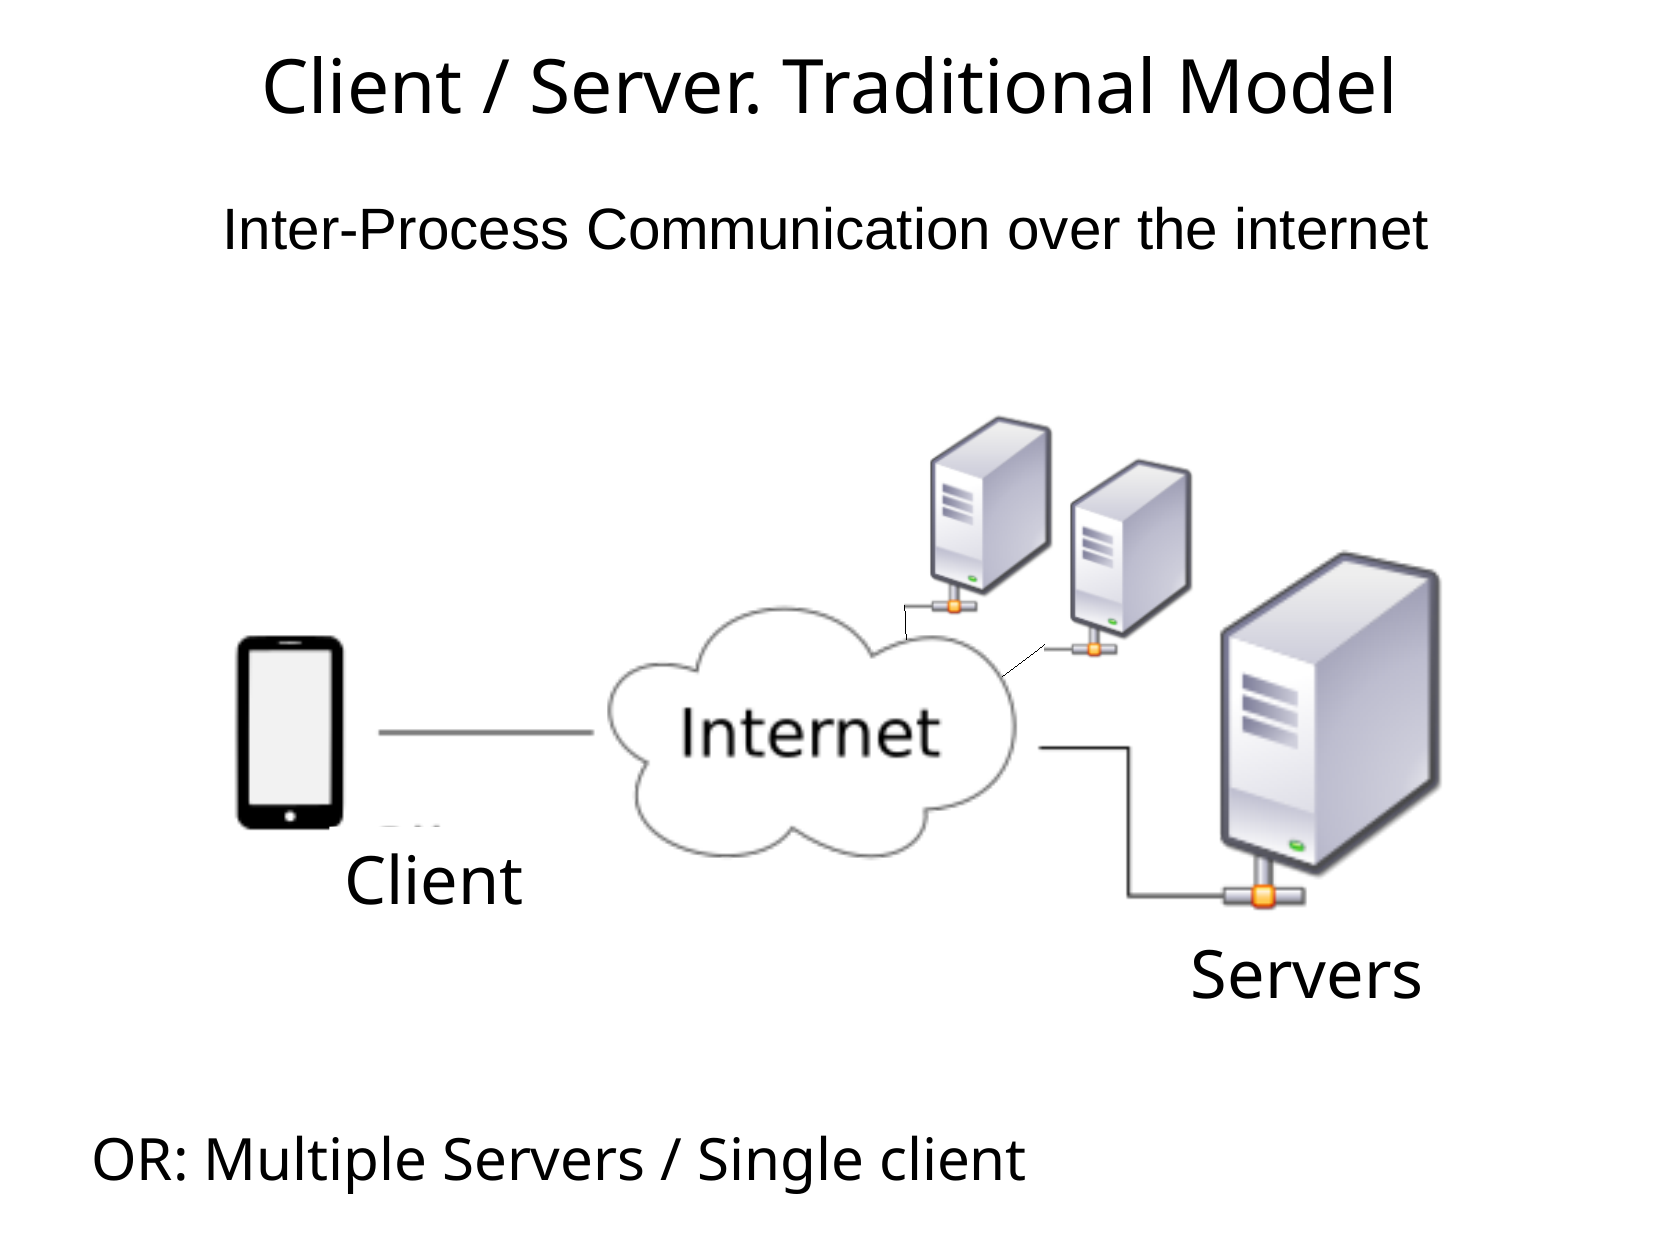

Client / Server. Traditional Model
# Inter-Process Communication over the internet
Client
Servers
OR: Multiple Servers / Single client